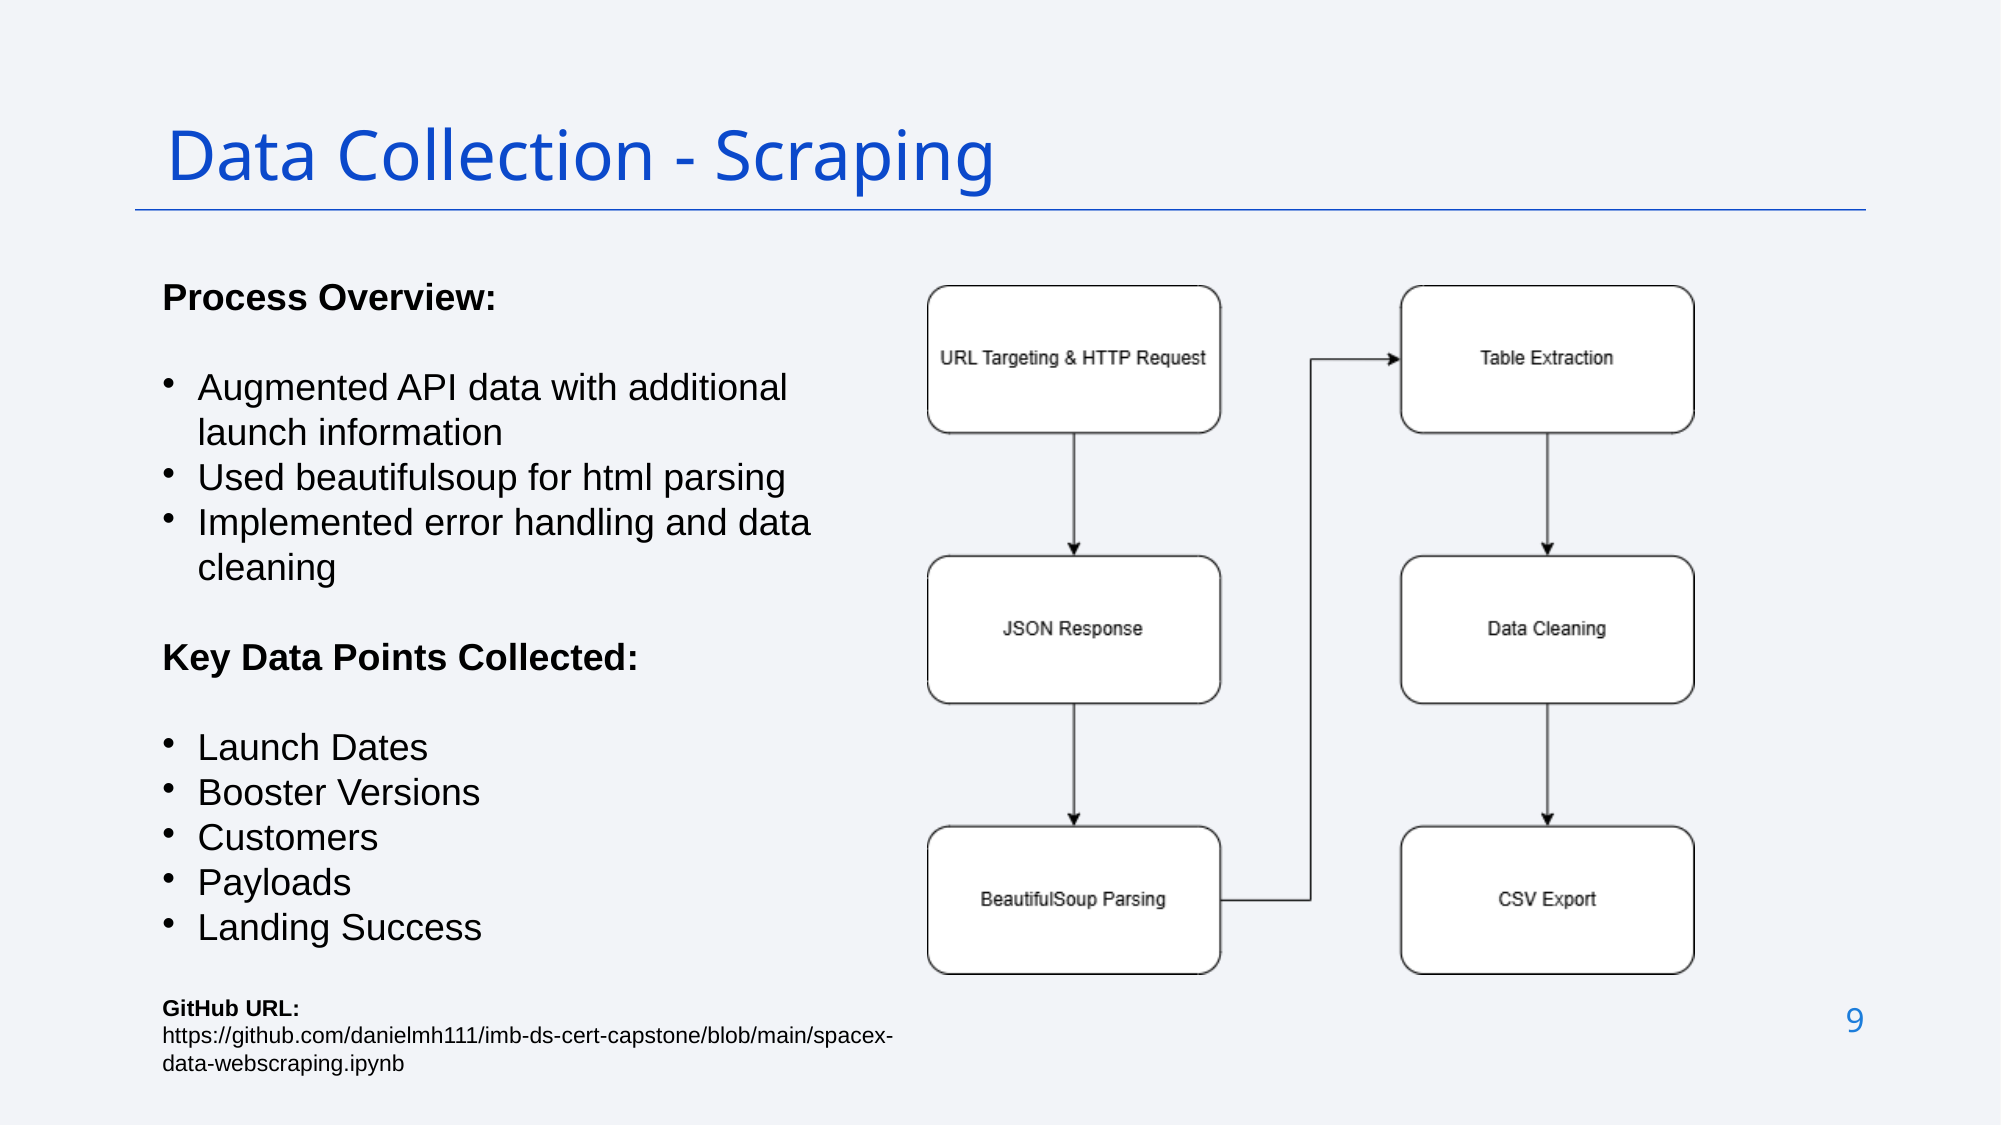

Data Collection - Scraping
Process Overview:
Augmented API data with additional launch information
Used beautifulsoup for html parsing
Implemented error handling and data cleaning
Key Data Points Collected:
Launch Dates
Booster Versions
Customers
Payloads
Landing Success
GitHub URL:
https://github.com/danielmh111/imb-ds-cert-capstone/blob/main/spacex-data-webscraping.ipynb
9